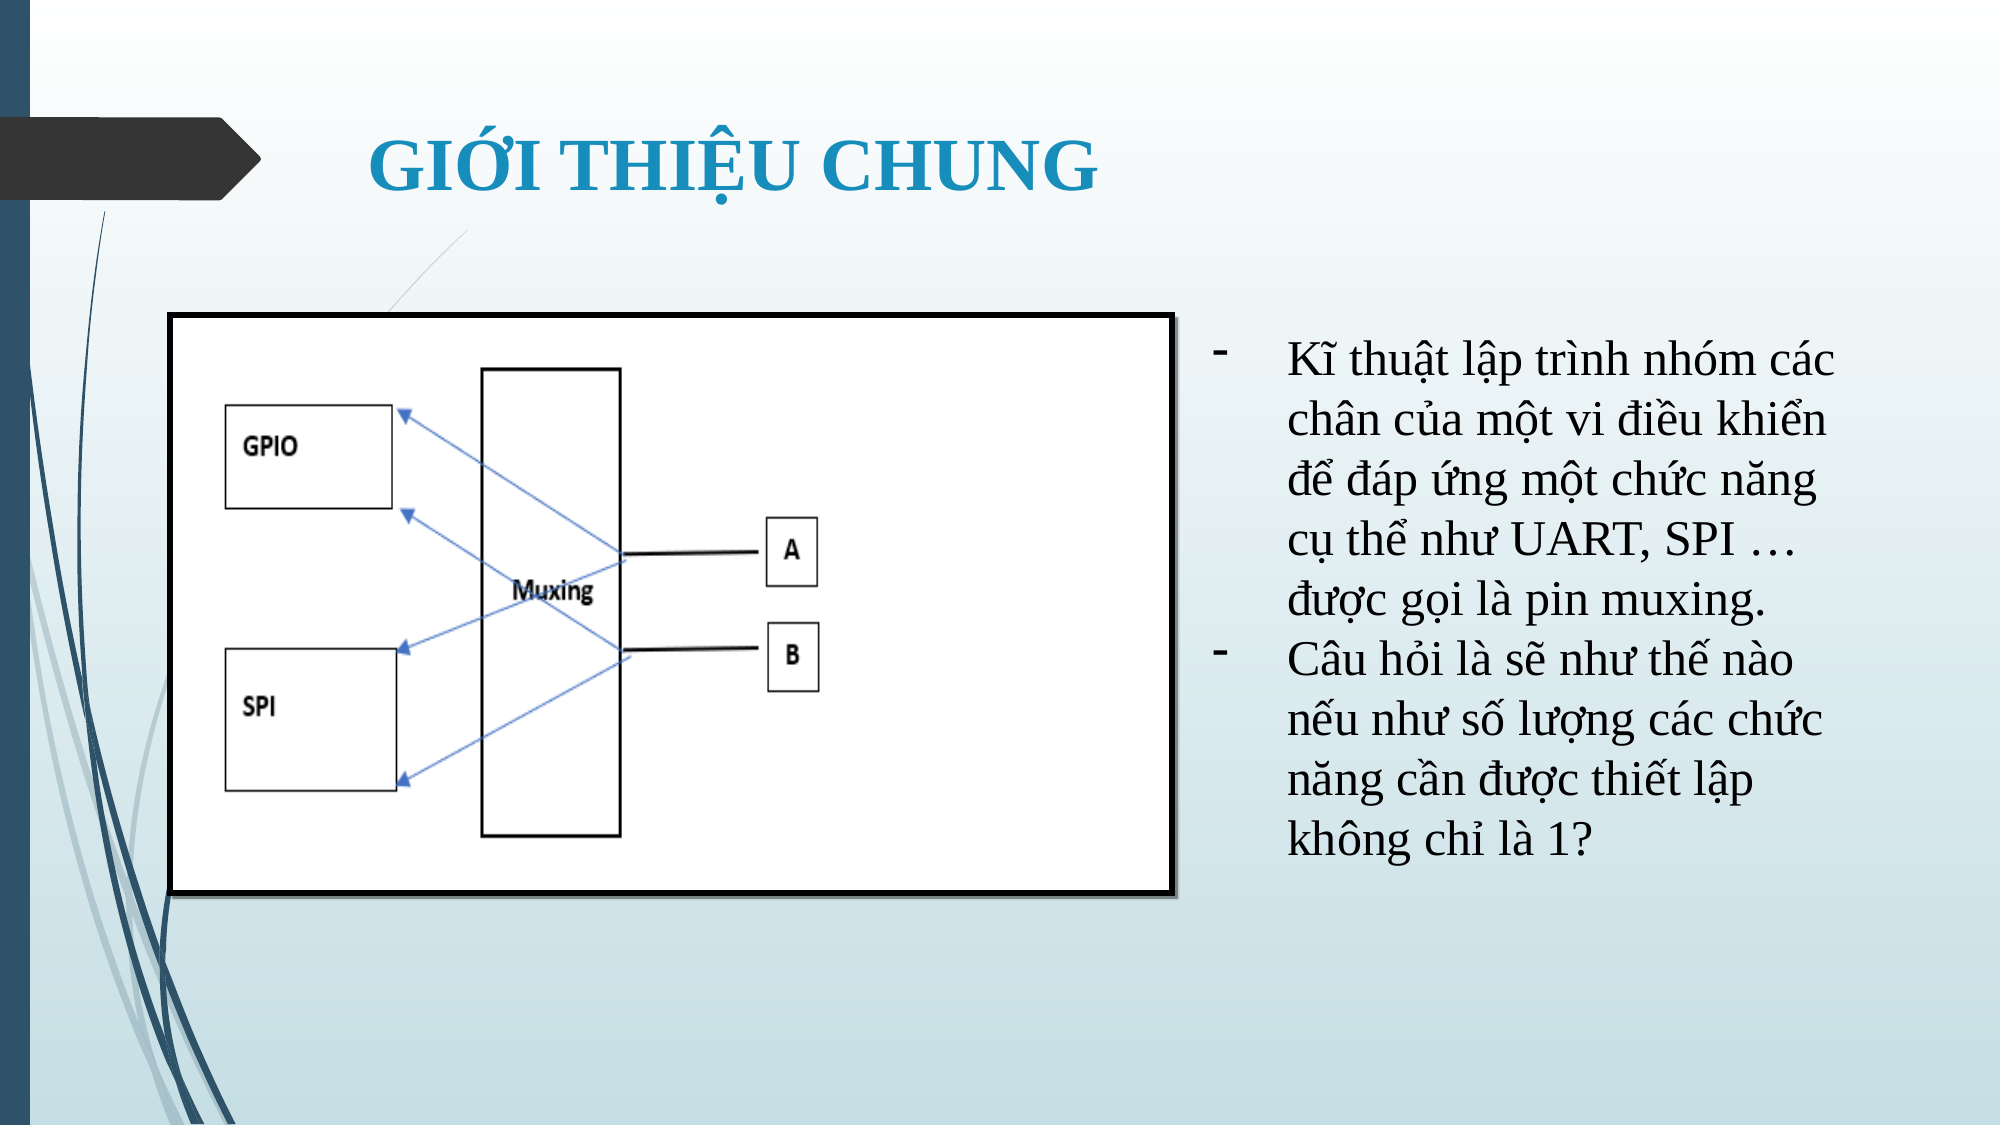

# GIỚI THIỆU CHUNG
Kĩ thuật lập trình nhóm các chân của một vi điều khiển để đáp ứng một chức năng cụ thể như UART, SPI … được gọi là pin muxing.
Câu hỏi là sẽ như thế nào nếu như số lượng các chức năng cần được thiết lập không chỉ là 1?